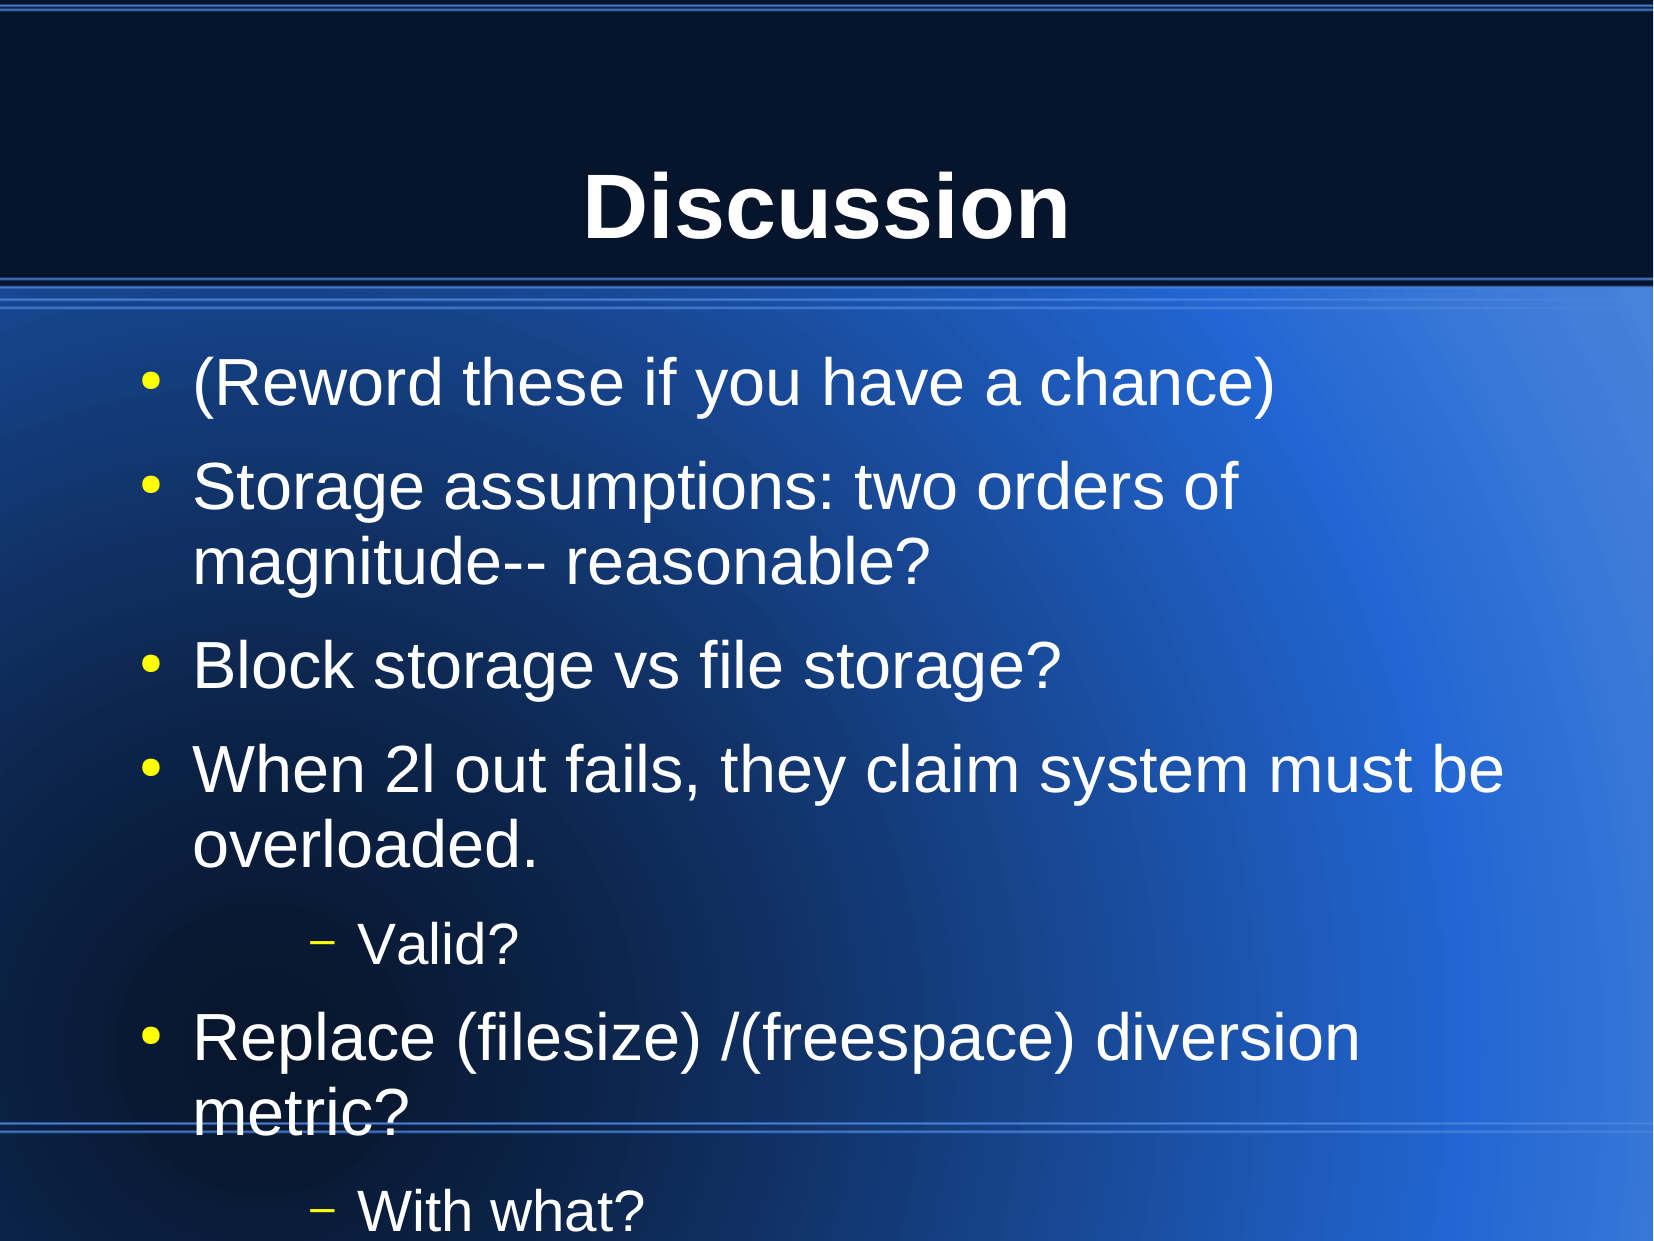

# Discussion
(Reword these if you have a chance)
Storage assumptions: two orders of magnitude-- reasonable?
Block storage vs file storage?
When 2l out fails, they claim system must be overloaded.
Valid?
Replace (filesize) /(freespace) diversion metric?
With what?
Would you use PAST?
Why (not), and for what?